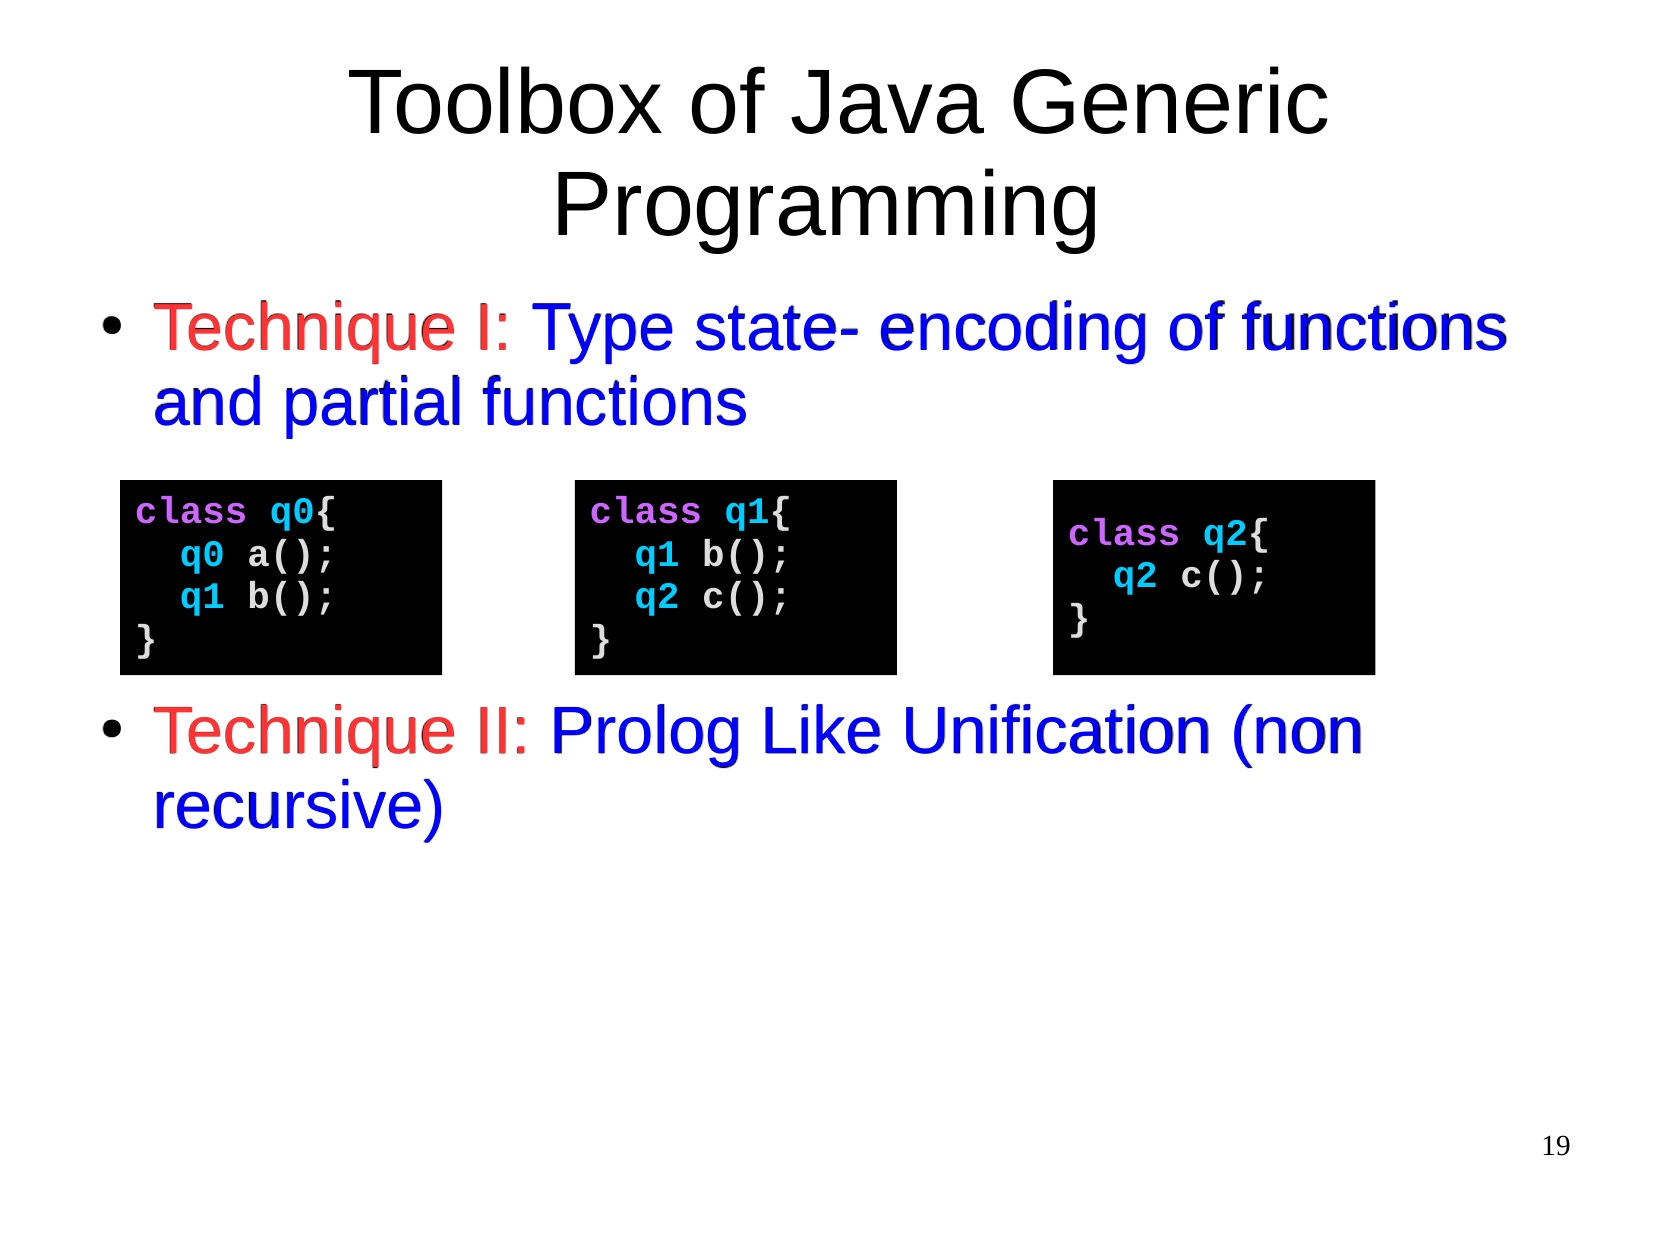

# Toolbox of Java Generic Programming
Technique I: Type state- encoding of functions and partial functions
Technique II: Prolog Like Unification (non recursive)
class q0{
 q0 a();
 q1 b();
}
class q1{
 q1 b();
 q2 c();
}
class q2{
 q2 c();
}
19